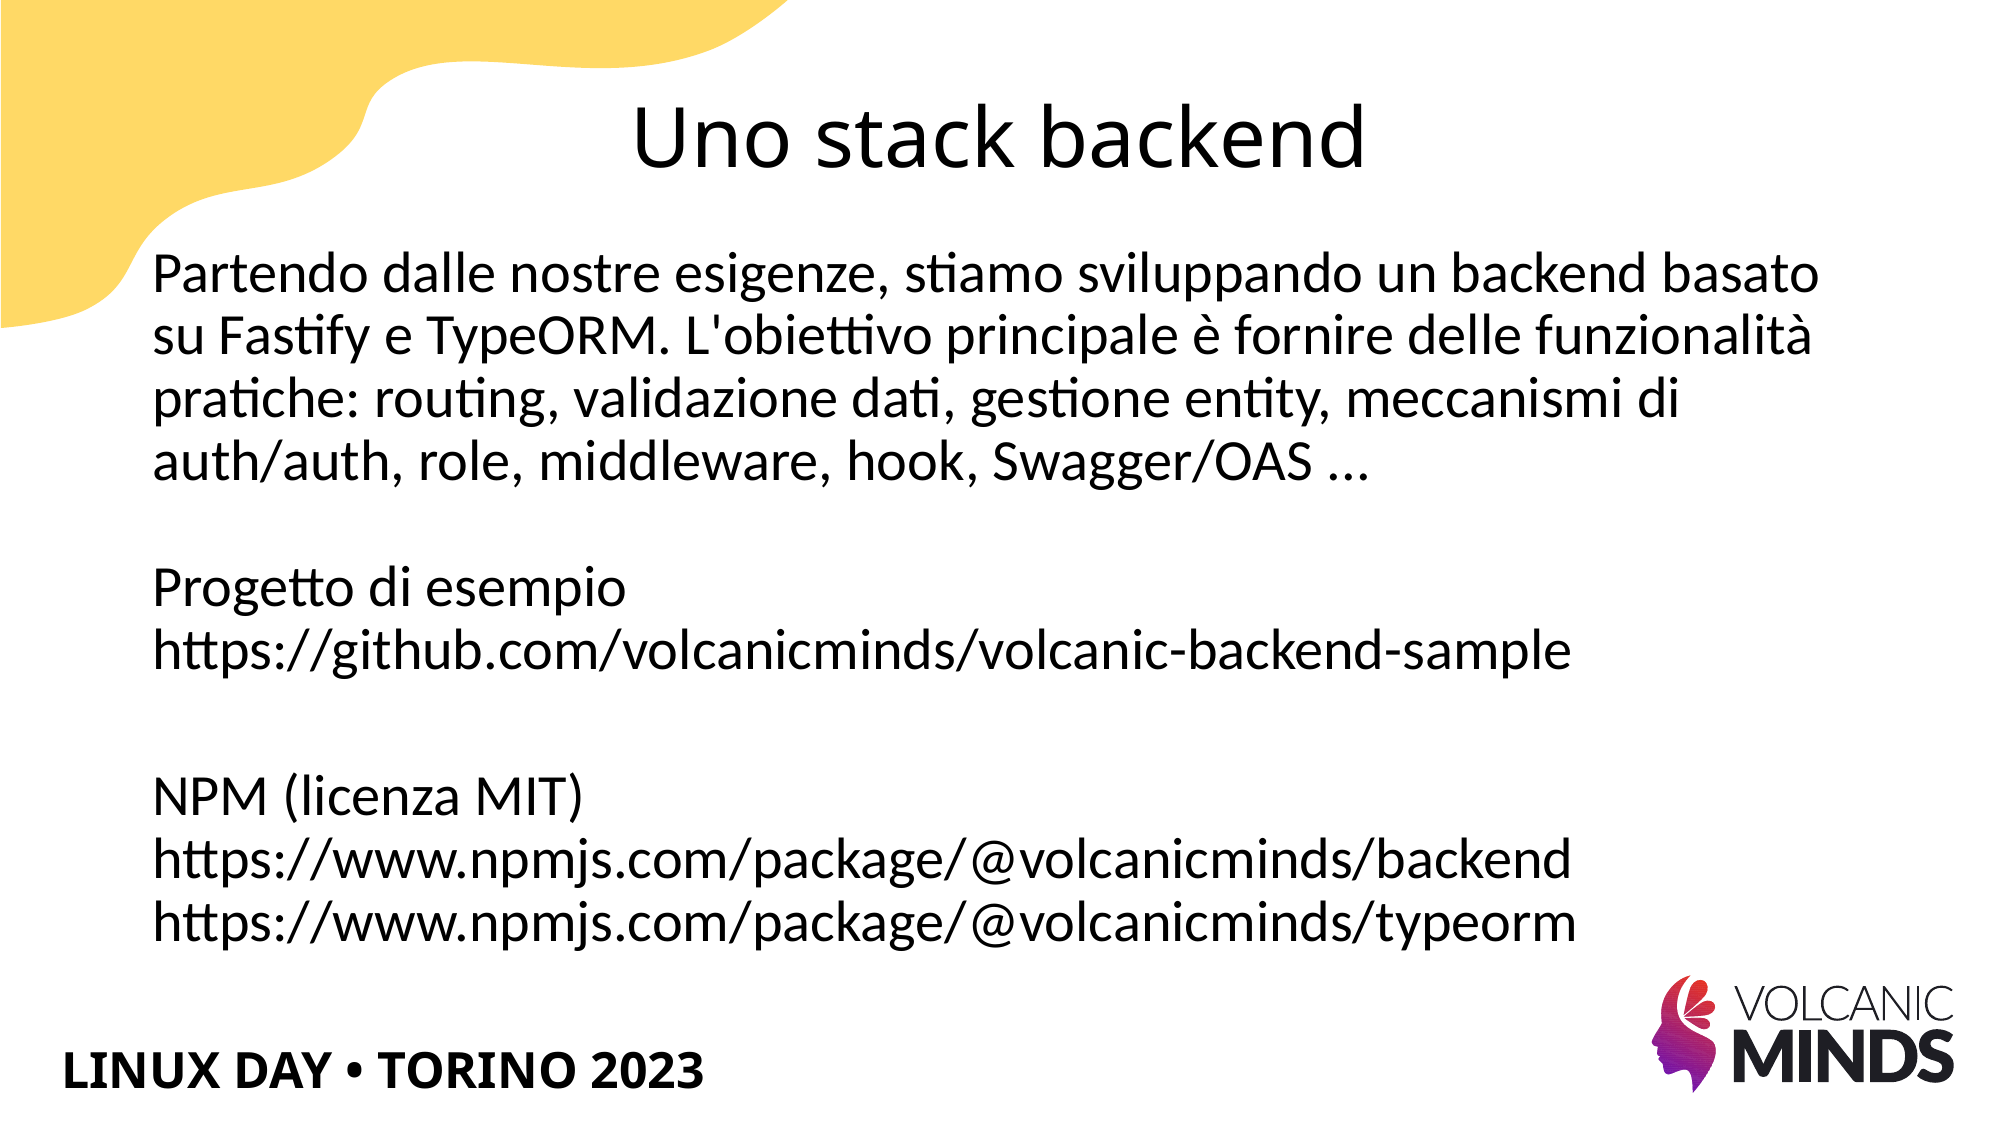

Uno stack backend
# Partendo dalle nostre esigenze, stiamo sviluppando un backend basato su Fastify e TypeORM. L'obiettivo principale è fornire delle funzionalità pratiche: routing, validazione dati, gestione entity, meccanismi di auth/auth, role, middleware, hook, Swagger/OAS ... Progetto di esempio https://github.com/volcanicminds/volcanic-backend-sample
NPM (licenza MIT)
https://www.npmjs.com/package/@volcanicminds/backend
https://www.npmjs.com/package/@volcanicminds/typeorm
LINUX DAY • TORINO 2023